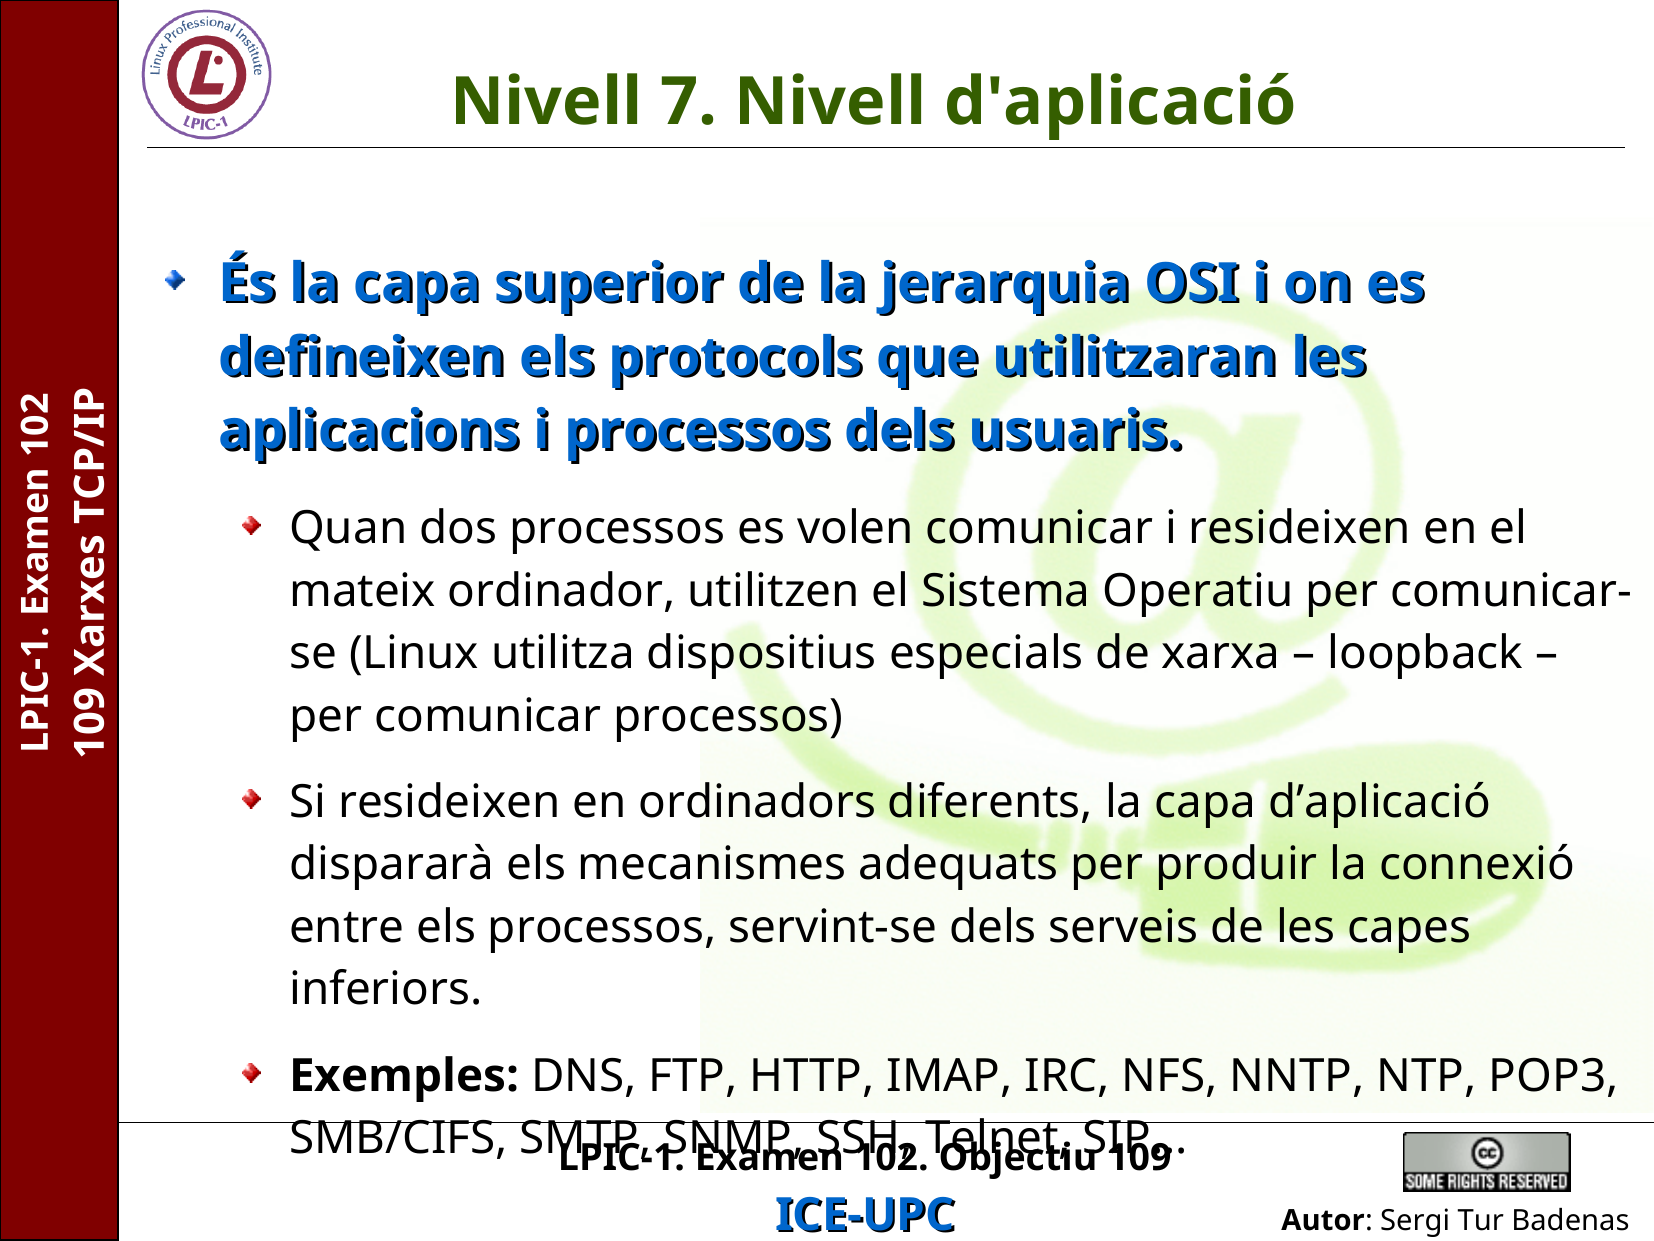

# Nivell 7. Nivell d'aplicació
És la capa superior de la jerarquia OSI i on es defineixen els protocols que utilitzaran les aplicacions i processos dels usuaris.
Quan dos processos es volen comunicar i resideixen en el mateix ordinador, utilitzen el Sistema Operatiu per comunicar-se (Linux utilitza dispositius especials de xarxa – loopback – per comunicar processos)
Si resideixen en ordinadors diferents, la capa d’aplicació dispararà els mecanismes adequats per produir la connexió entre els processos, servint-se dels serveis de les capes inferiors.
Exemples: DNS, FTP, HTTP, IMAP, IRC, NFS, NNTP, NTP, POP3, SMB/CIFS, SMTP, SNMP, SSH, Telnet, SIP...